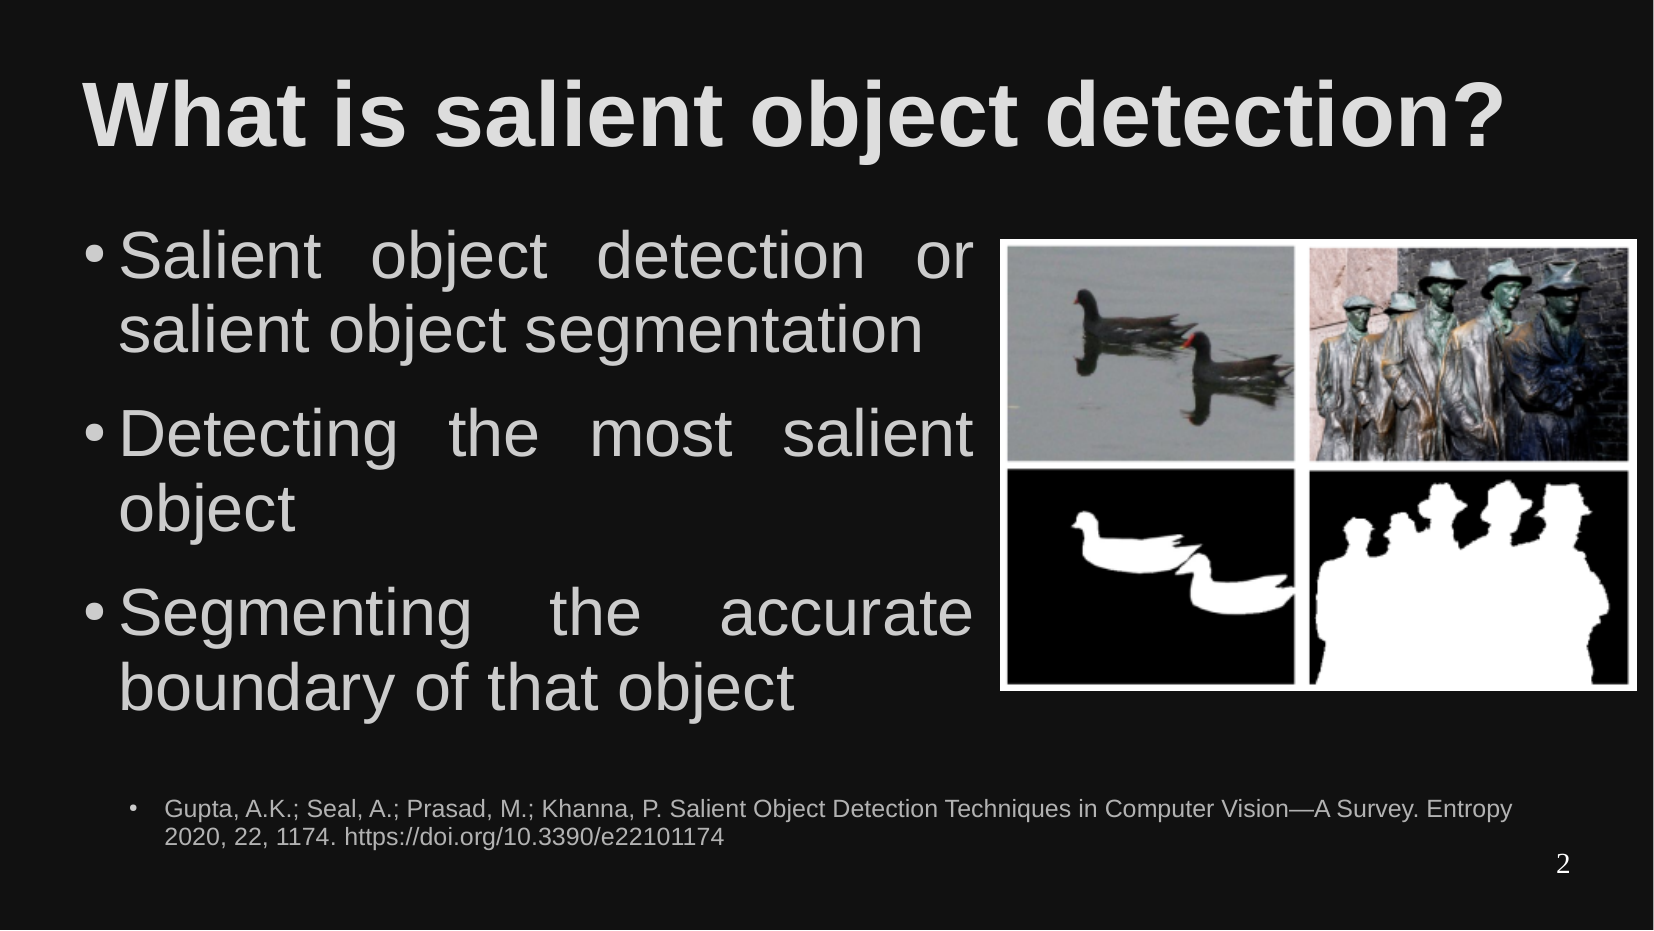

# What is salient object detection?
Salient object detection or salient object segmentation
Detecting the most salient object
Segmenting the accurate boundary of that object
Gupta, A.K.; Seal, A.; Prasad, M.; Khanna, P. Salient Object Detection Techniques in Computer Vision—A Survey. Entropy 2020, 22, 1174. https://doi.org/10.3390/e22101174
2